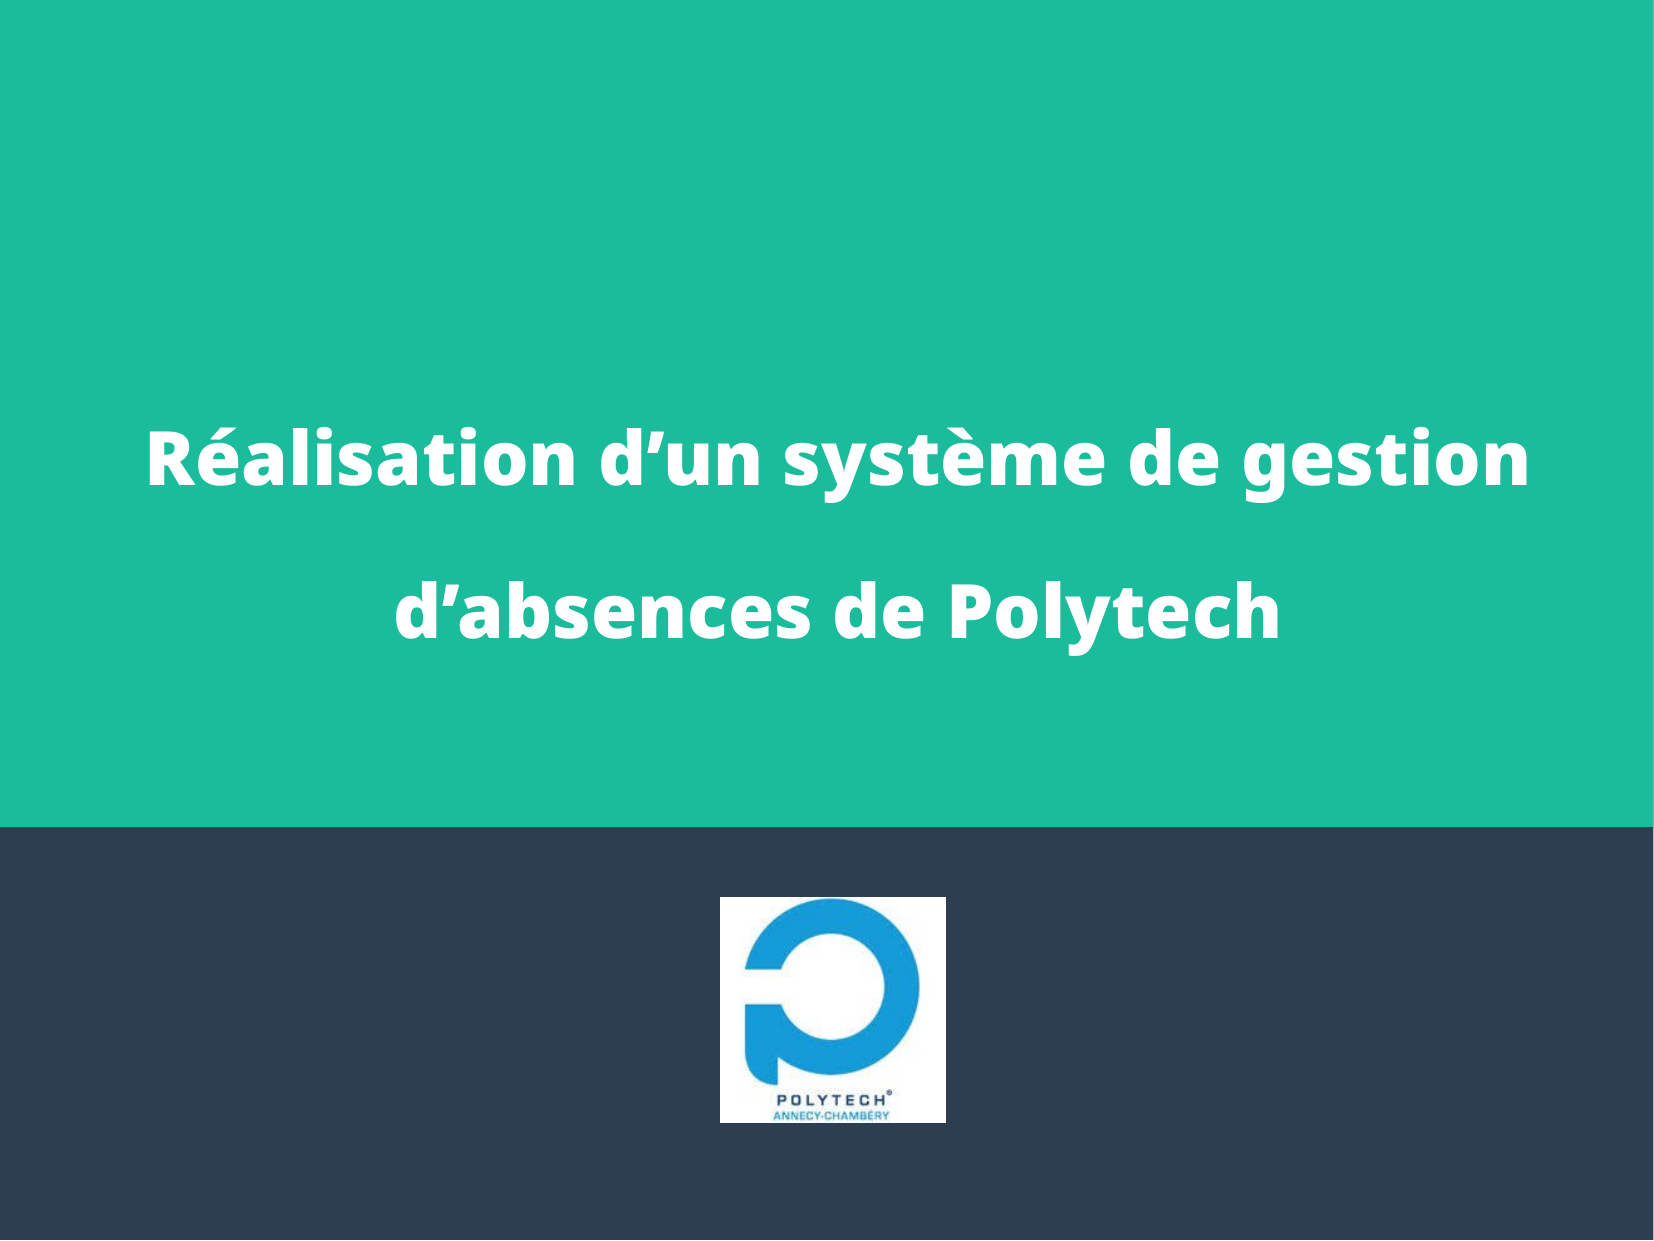

# Réalisation d’un système de gestion d’absences de Polytech